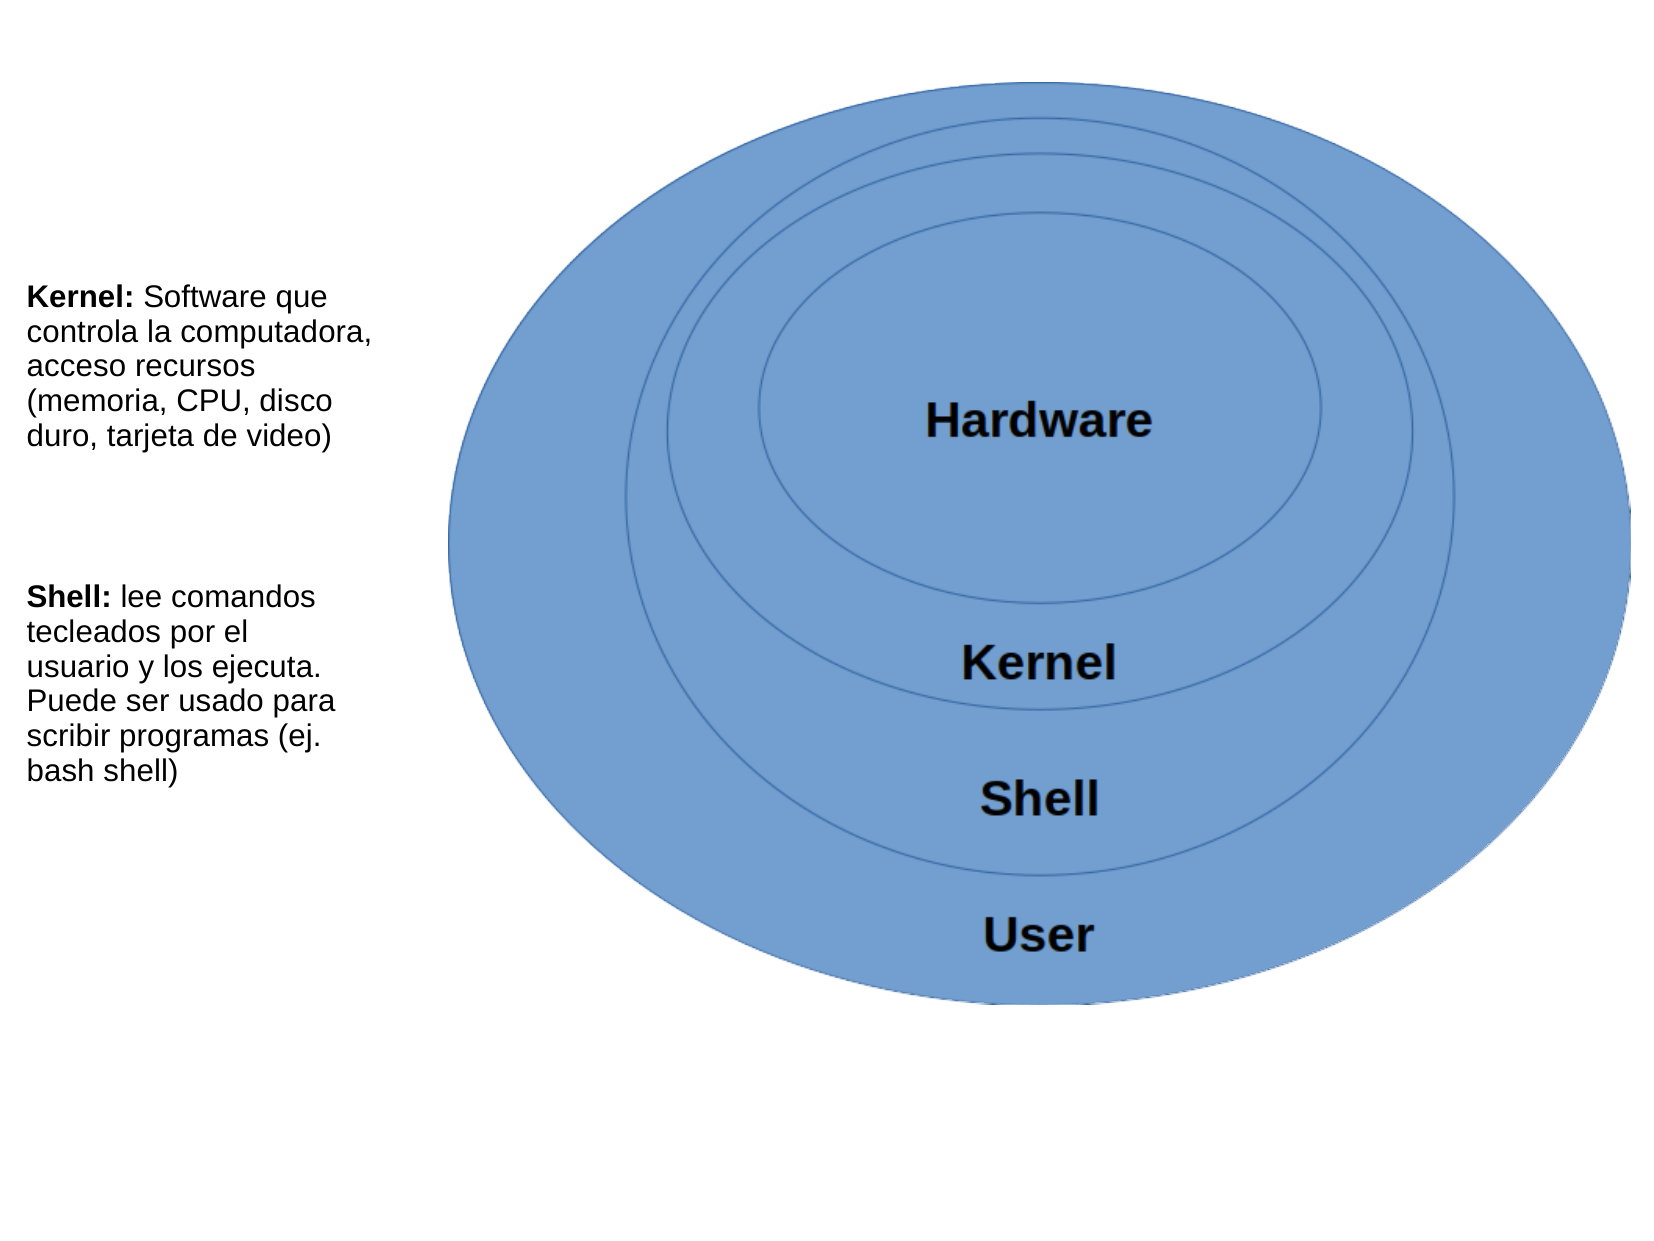

Kernel: Software que controla la computadora, acceso recursos (memoria, CPU, disco duro, tarjeta de video)
Hardware
Shell: lee comandos tecleados por el
usuario y los ejecuta. Puede ser usado para scribir programas (ej. bash shell)
Kernel
Shell
User